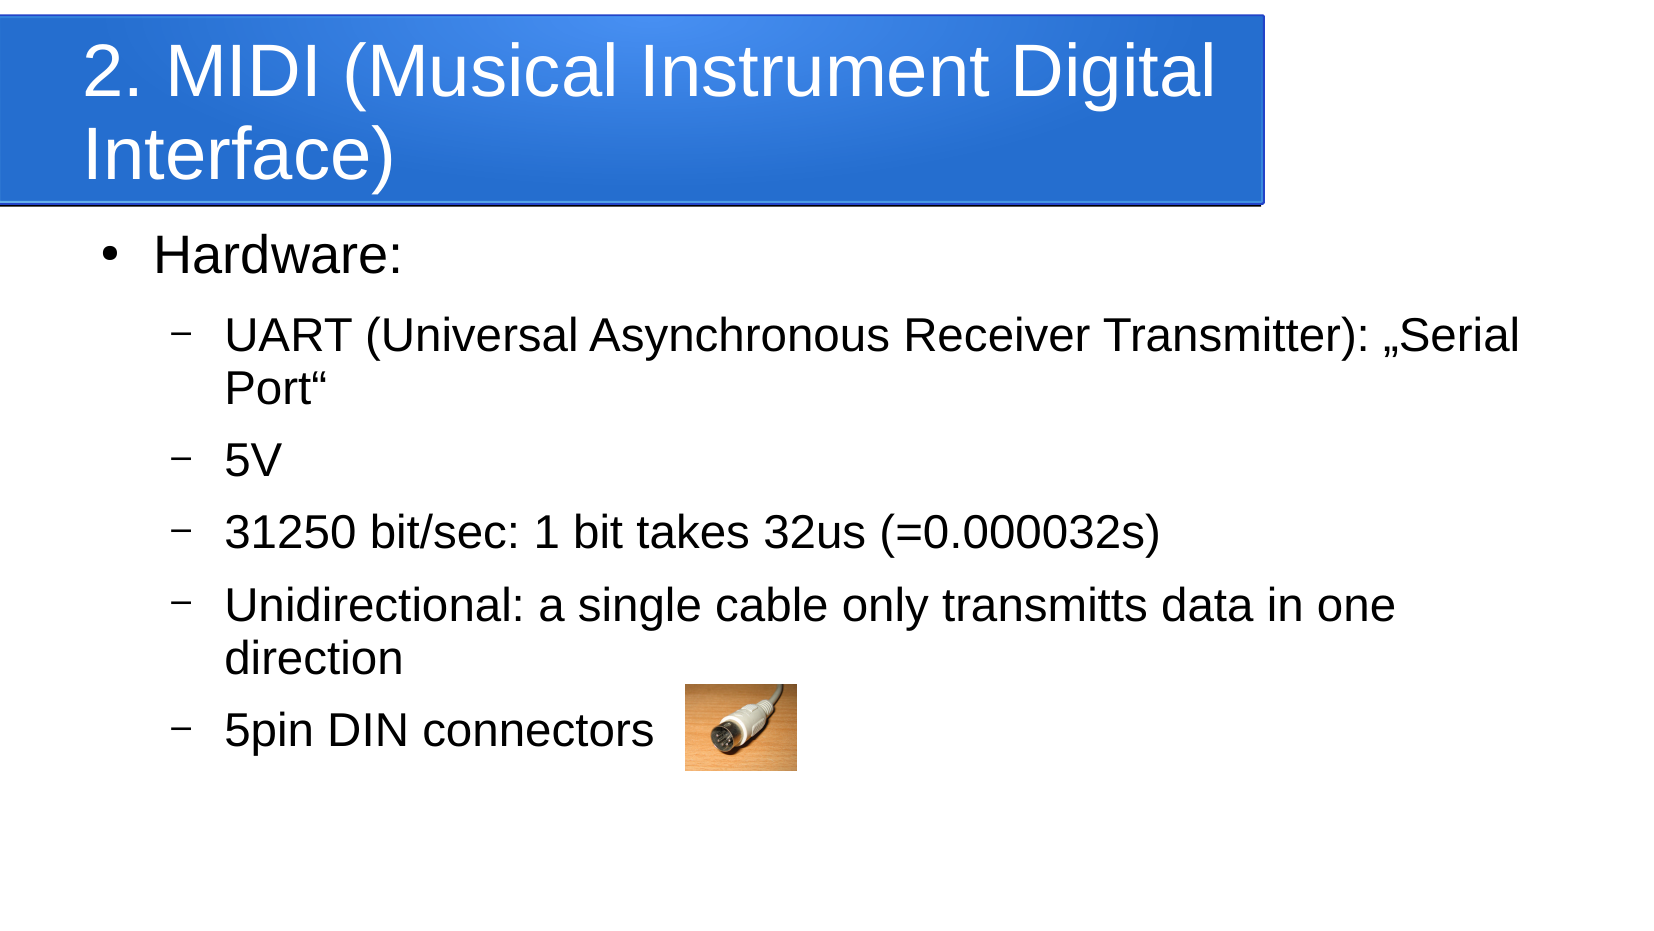

# 2. MIDI (Musical Instrument Digital Interface)
Hardware:
UART (Universal Asynchronous Receiver Transmitter): „Serial Port“
5V
31250 bit/sec: 1 bit takes 32us (=0.000032s)
Unidirectional: a single cable only transmitts data in one direction
5pin DIN connectors